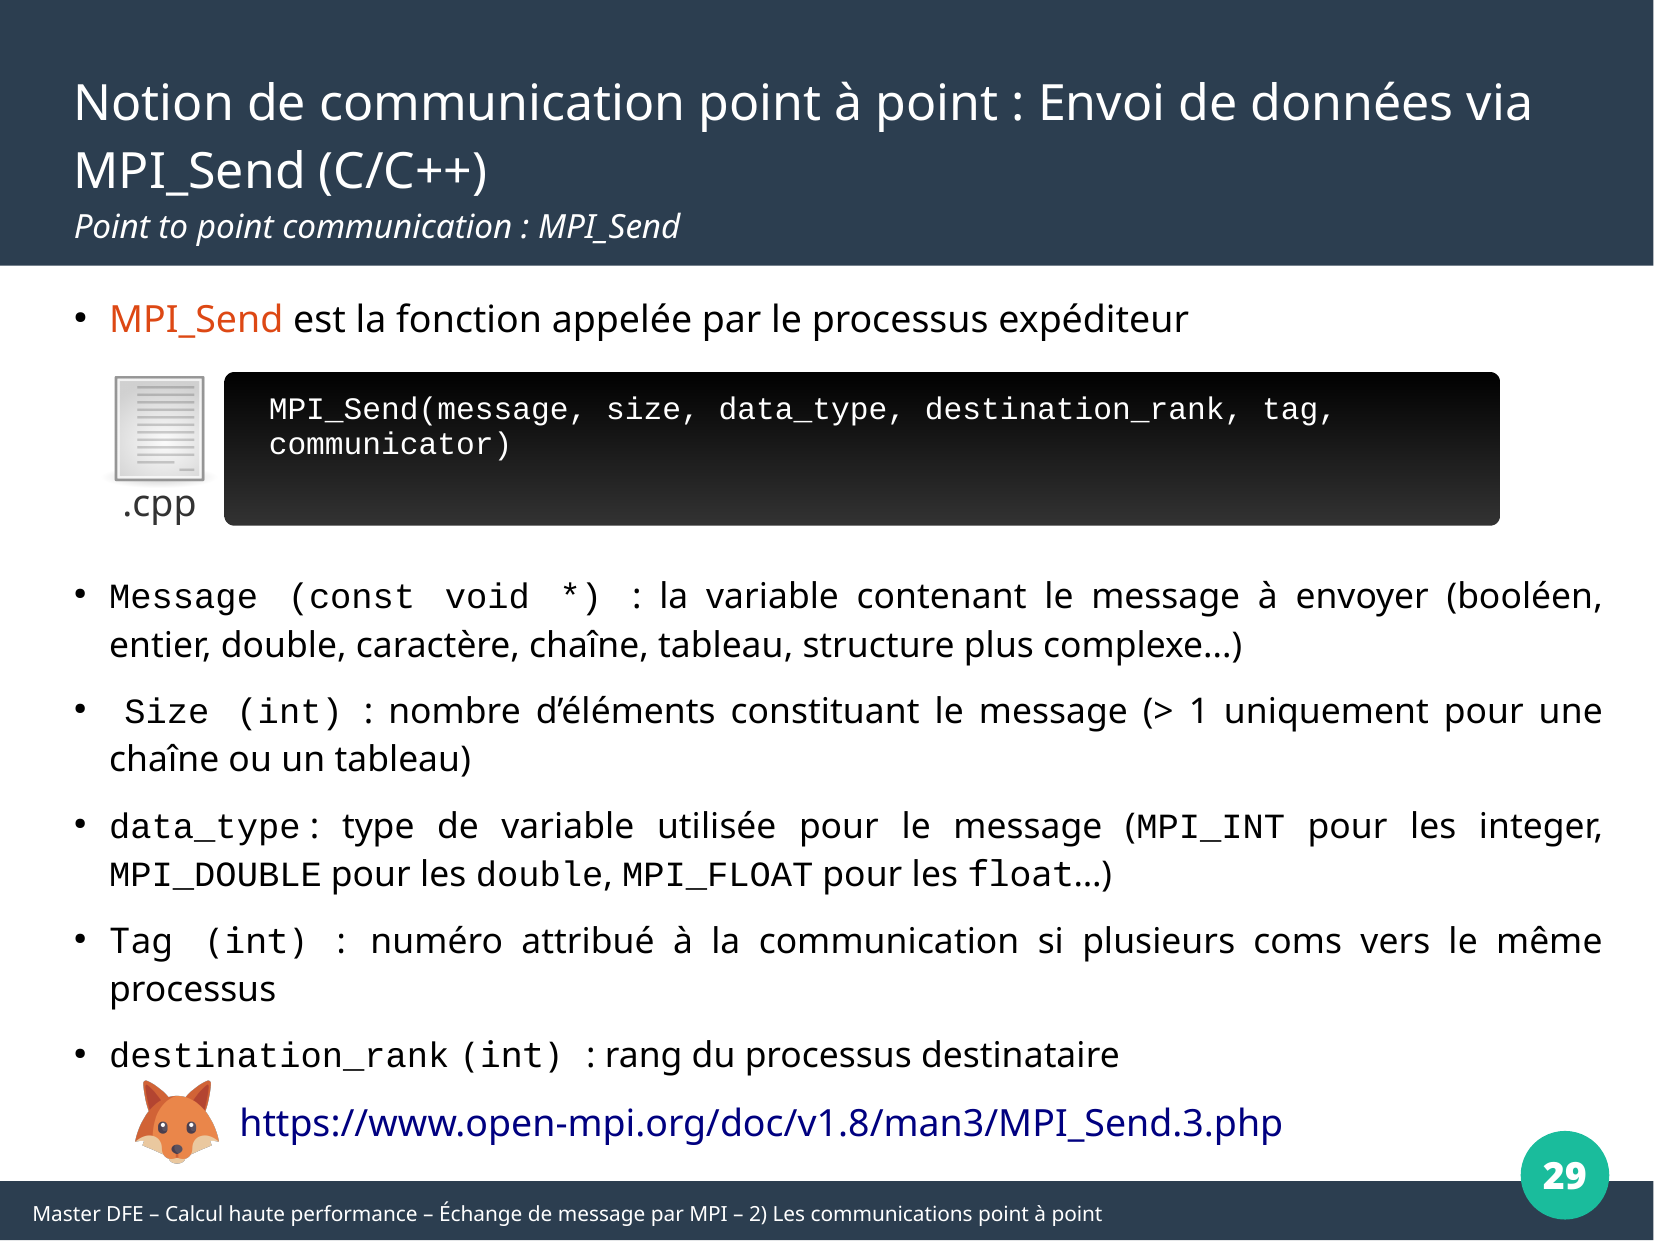

Notion de communication point à point : Envoi de données via MPI_Send (C/C++)
Point to point communication : MPI_Send
MPI_Send est la fonction appelée par le processus expéditeur
MPI_Send(message, size, data_type, destination_rank, tag, communicator)
.cpp
Message (const void *) : la variable contenant le message à envoyer (booléen, entier, double, caractère, chaîne, tableau, structure plus complexe...)
 Size (int) : nombre d’éléments constituant le message (> 1 uniquement pour une chaîne ou un tableau)
data_type : type de variable utilisée pour le message (MPI_INT pour les integer, MPI_DOUBLE pour les double, MPI_FLOAT pour les float…)
Tag (int) : numéro attribué à la communication si plusieurs coms vers le même processus
destination_rank (int) : rang du processus destinataire
https://www.open-mpi.org/doc/v1.8/man3/MPI_Send.3.php
29
Master DFE – Calcul haute performance – Échange de message par MPI – 2) Les communications point à point